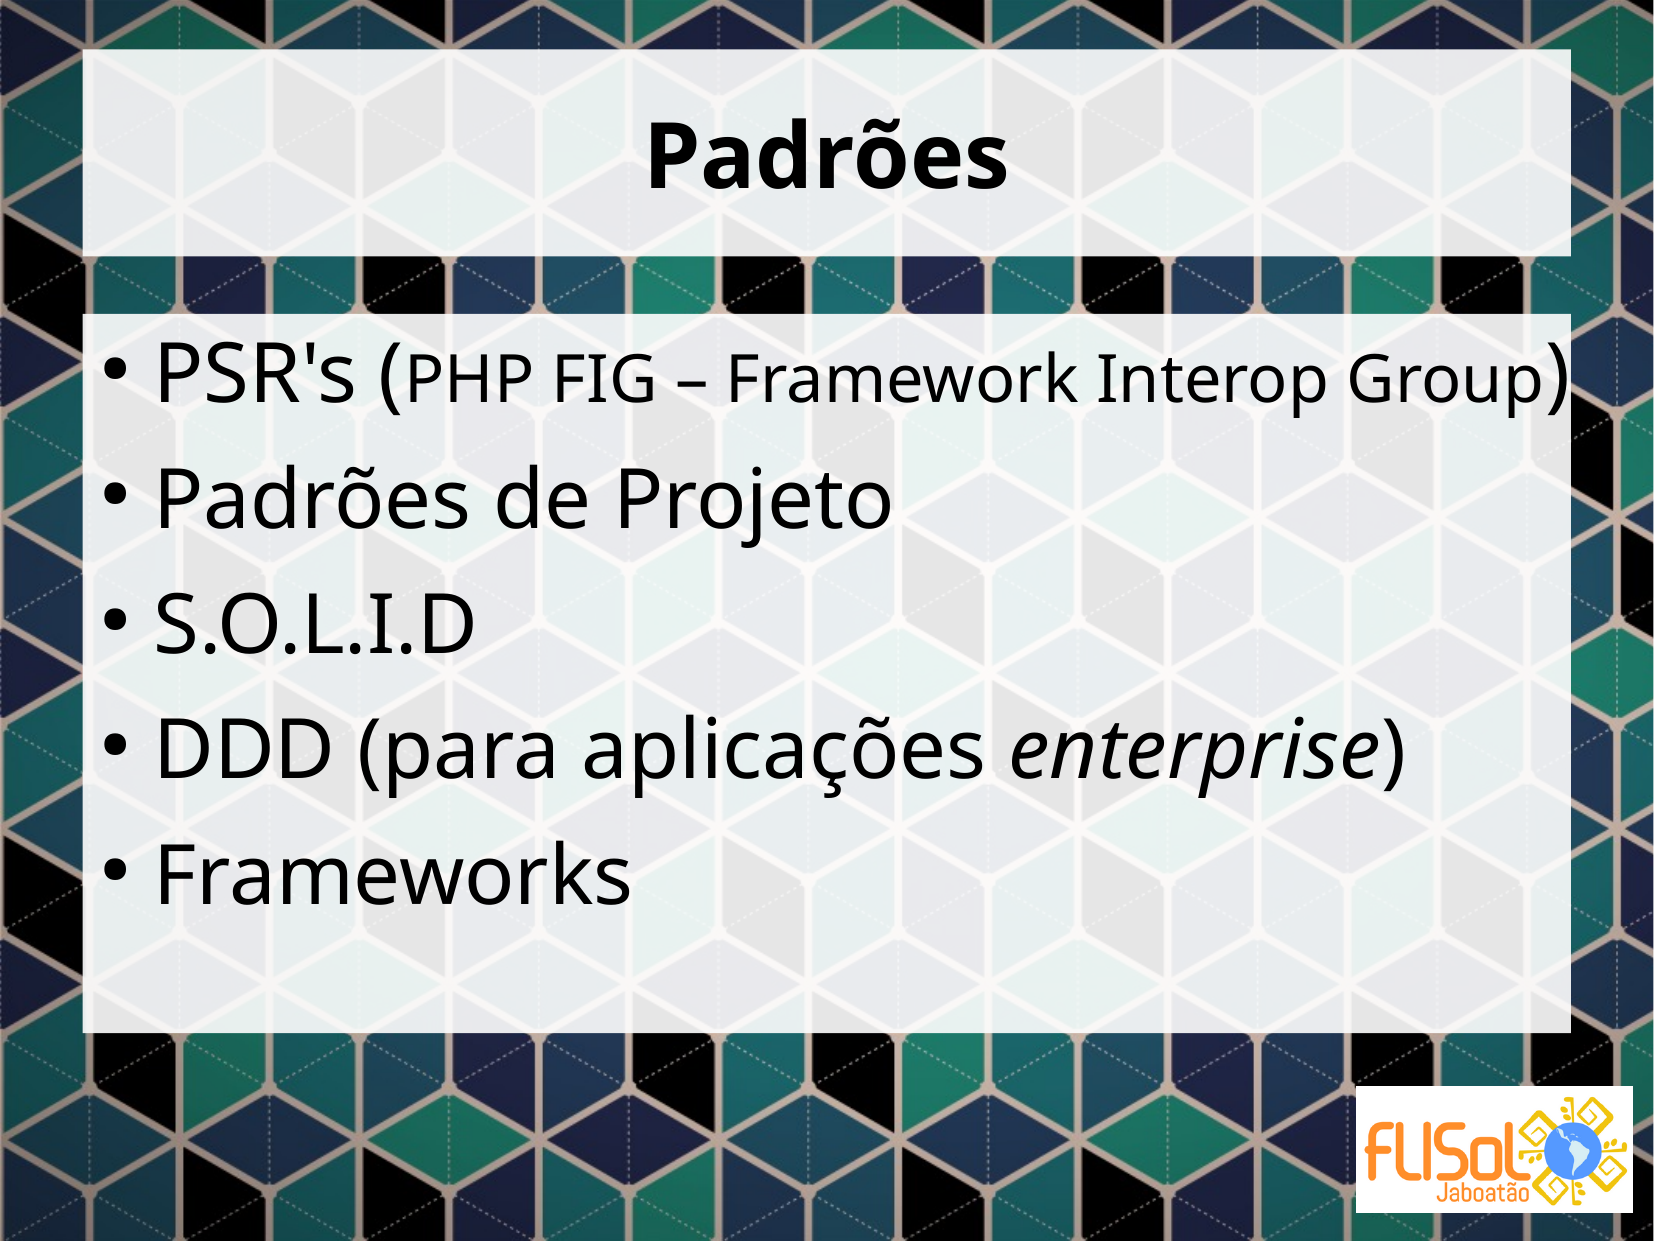

# Padrões
PSR's (PHP FIG – Framework Interop Group)
Padrões de Projeto
S.O.L.I.D
DDD (para aplicações enterprise)
Frameworks